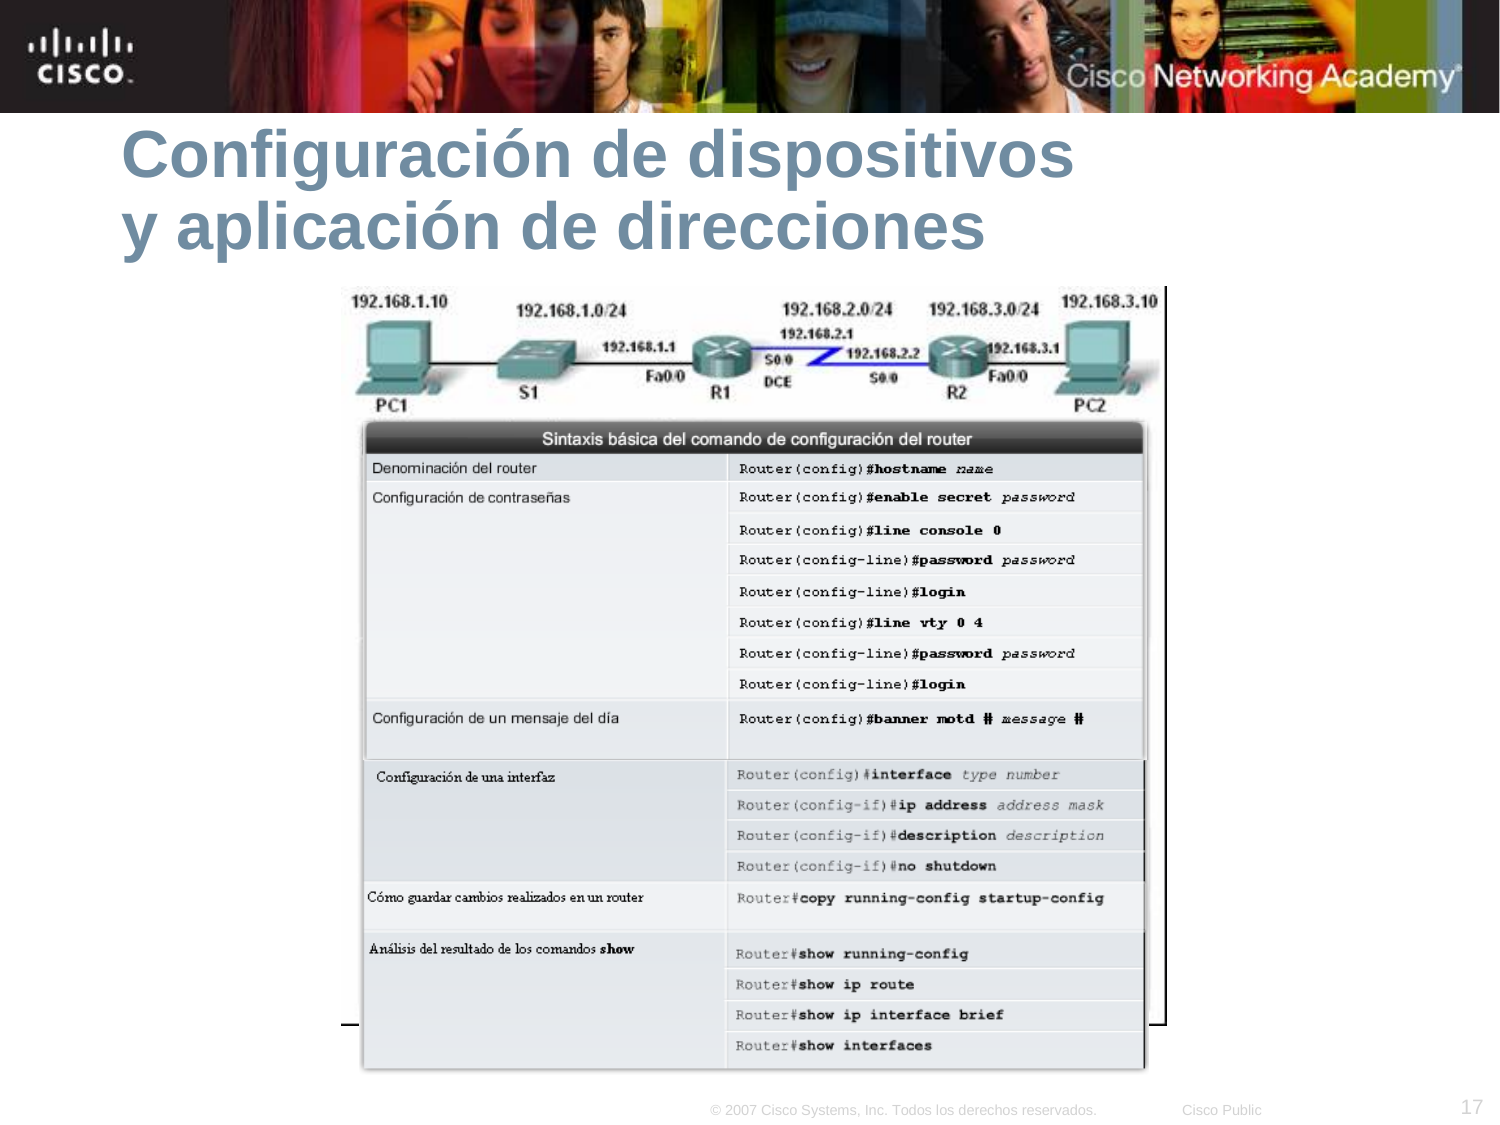

# Configuración de dispositivos y aplicación de direcciones